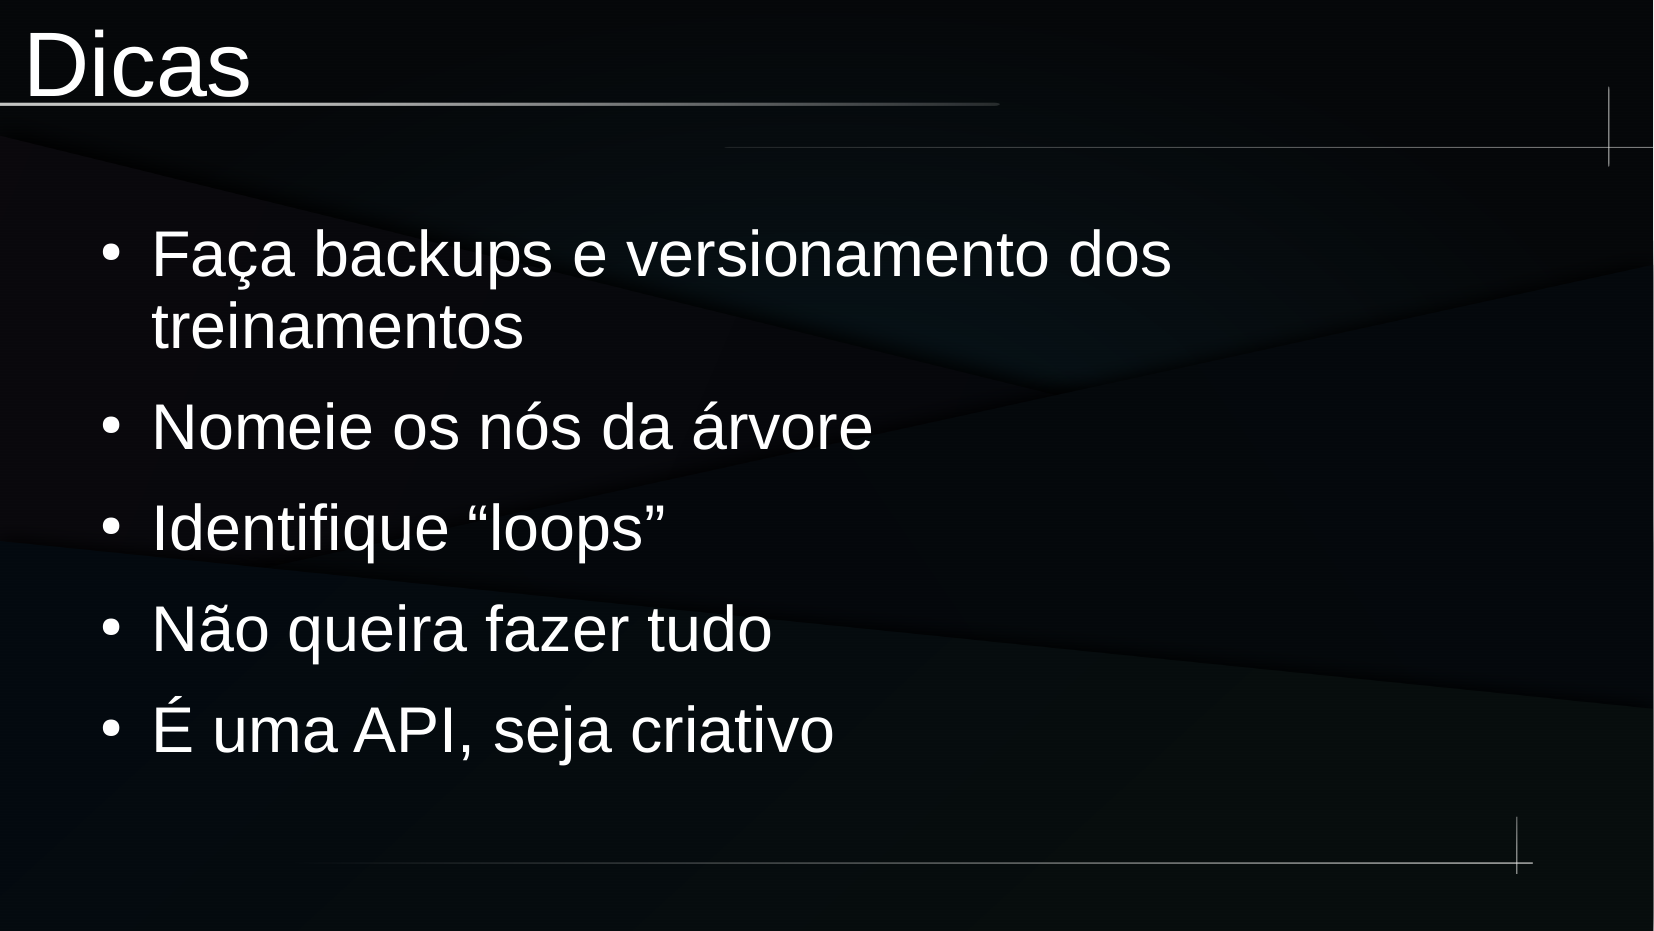

# Dicas
Faça backups e versionamento dos treinamentos
Nomeie os nós da árvore
Identifique “loops”
Não queira fazer tudo
É uma API, seja criativo